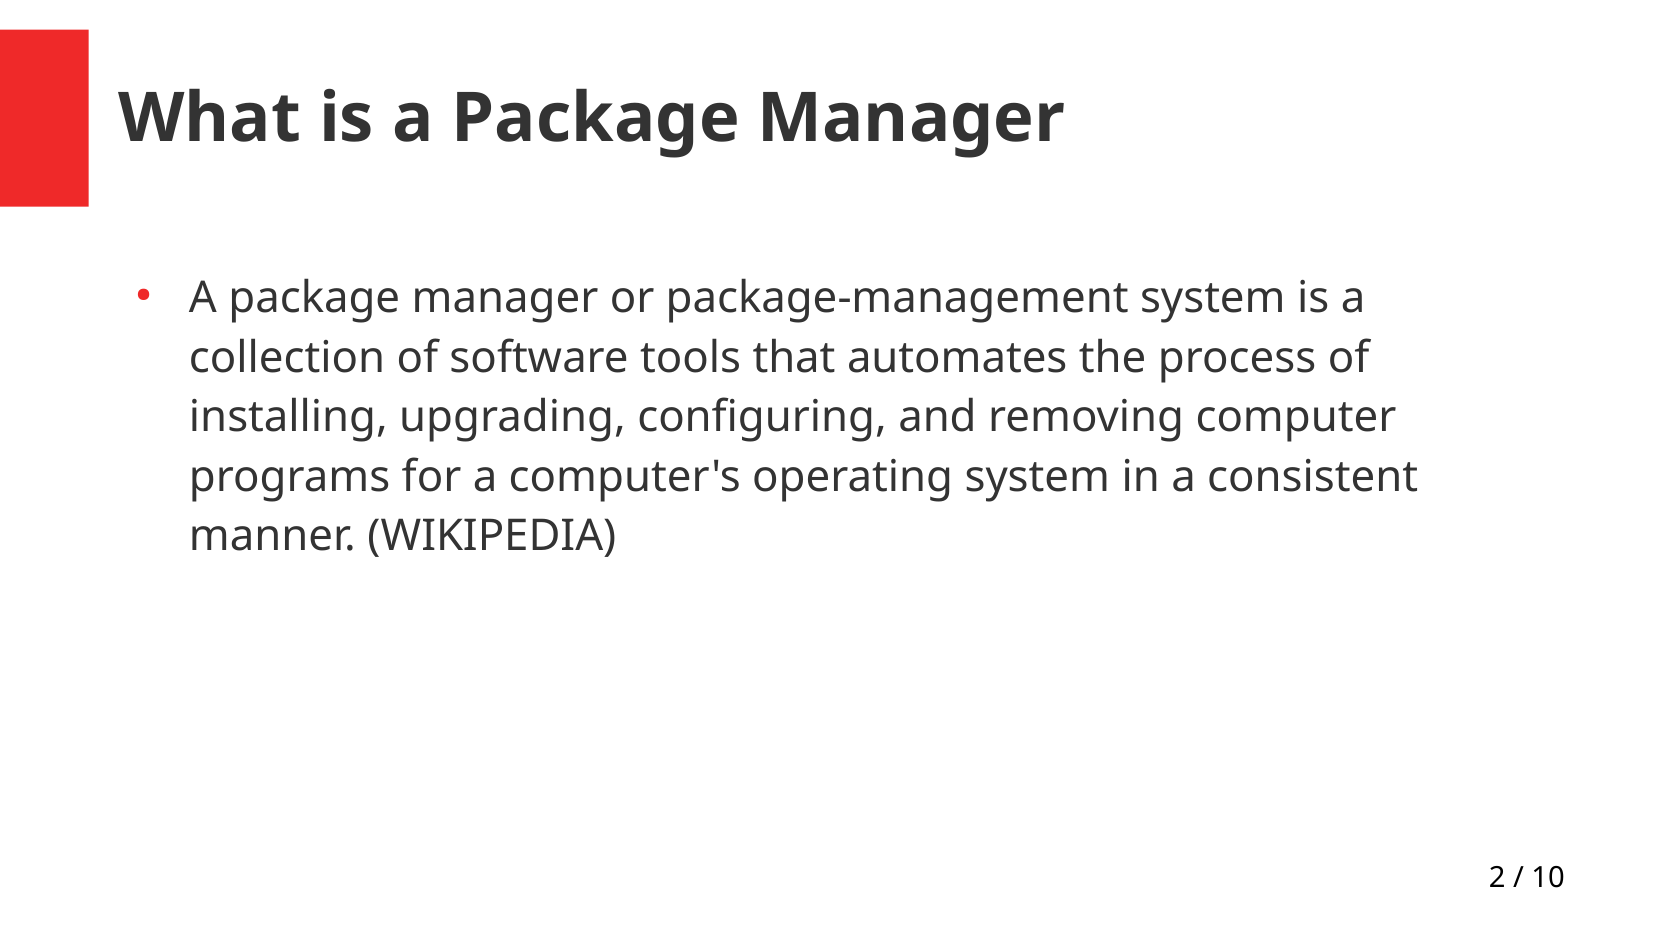

# What is a Package Manager
A package manager or package-management system is a collection of software tools that automates the process of installing, upgrading, configuring, and removing computer programs for a computer's operating system in a consistent manner. (WIKIPEDIA)
2